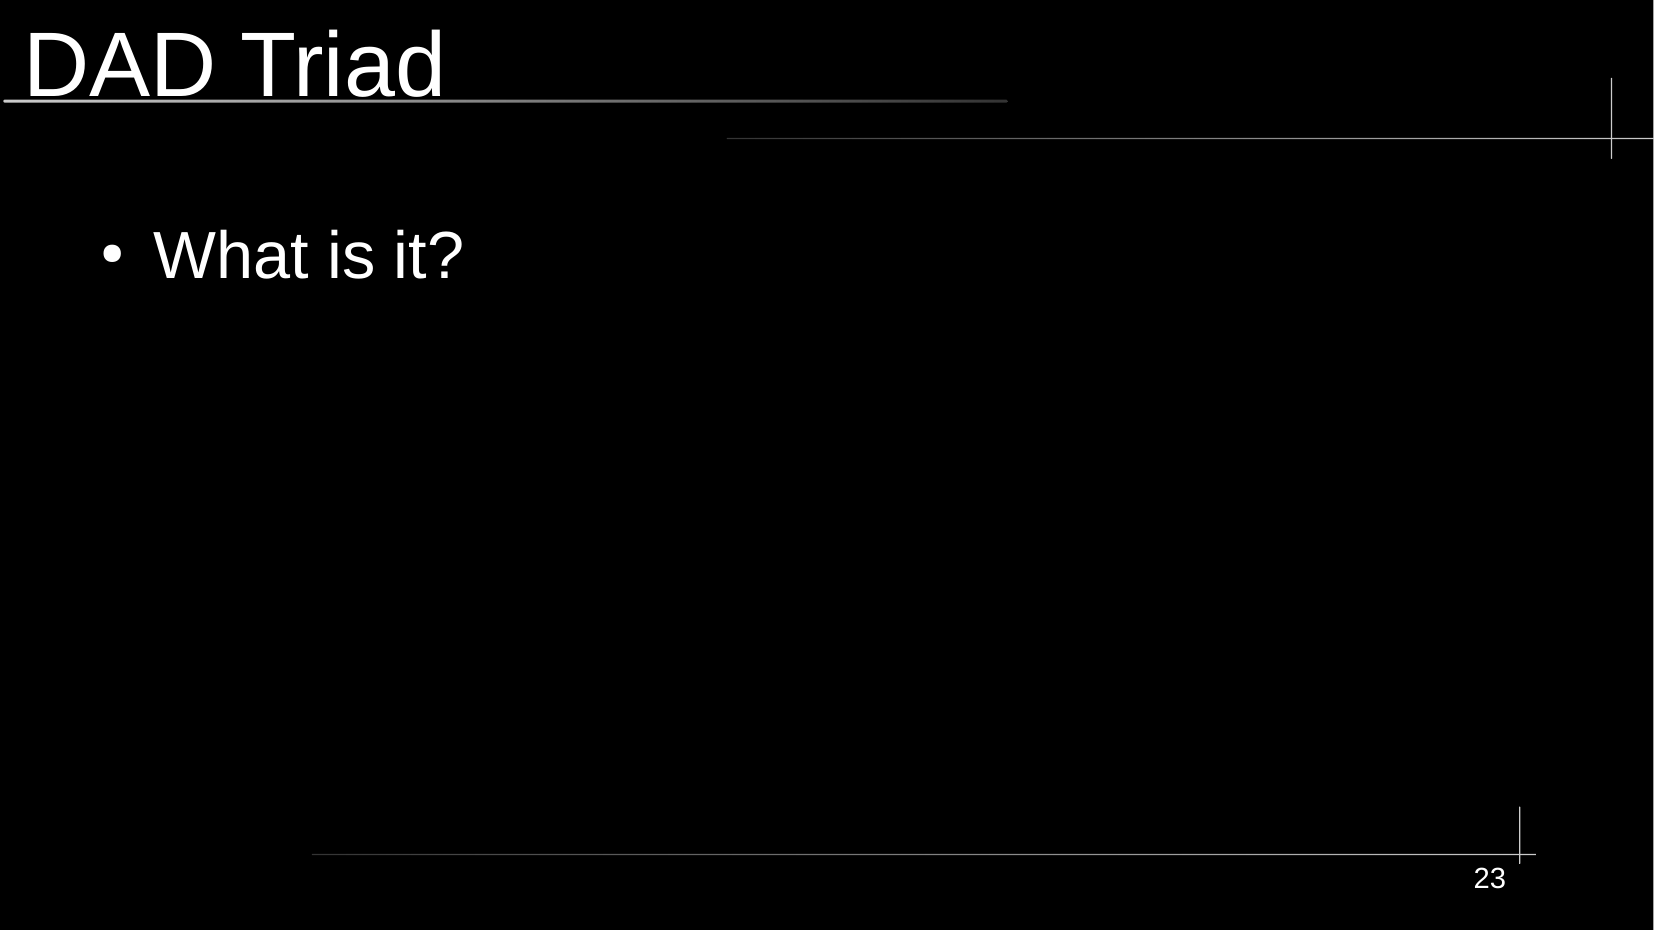

# DAD Triad
What is it?
23